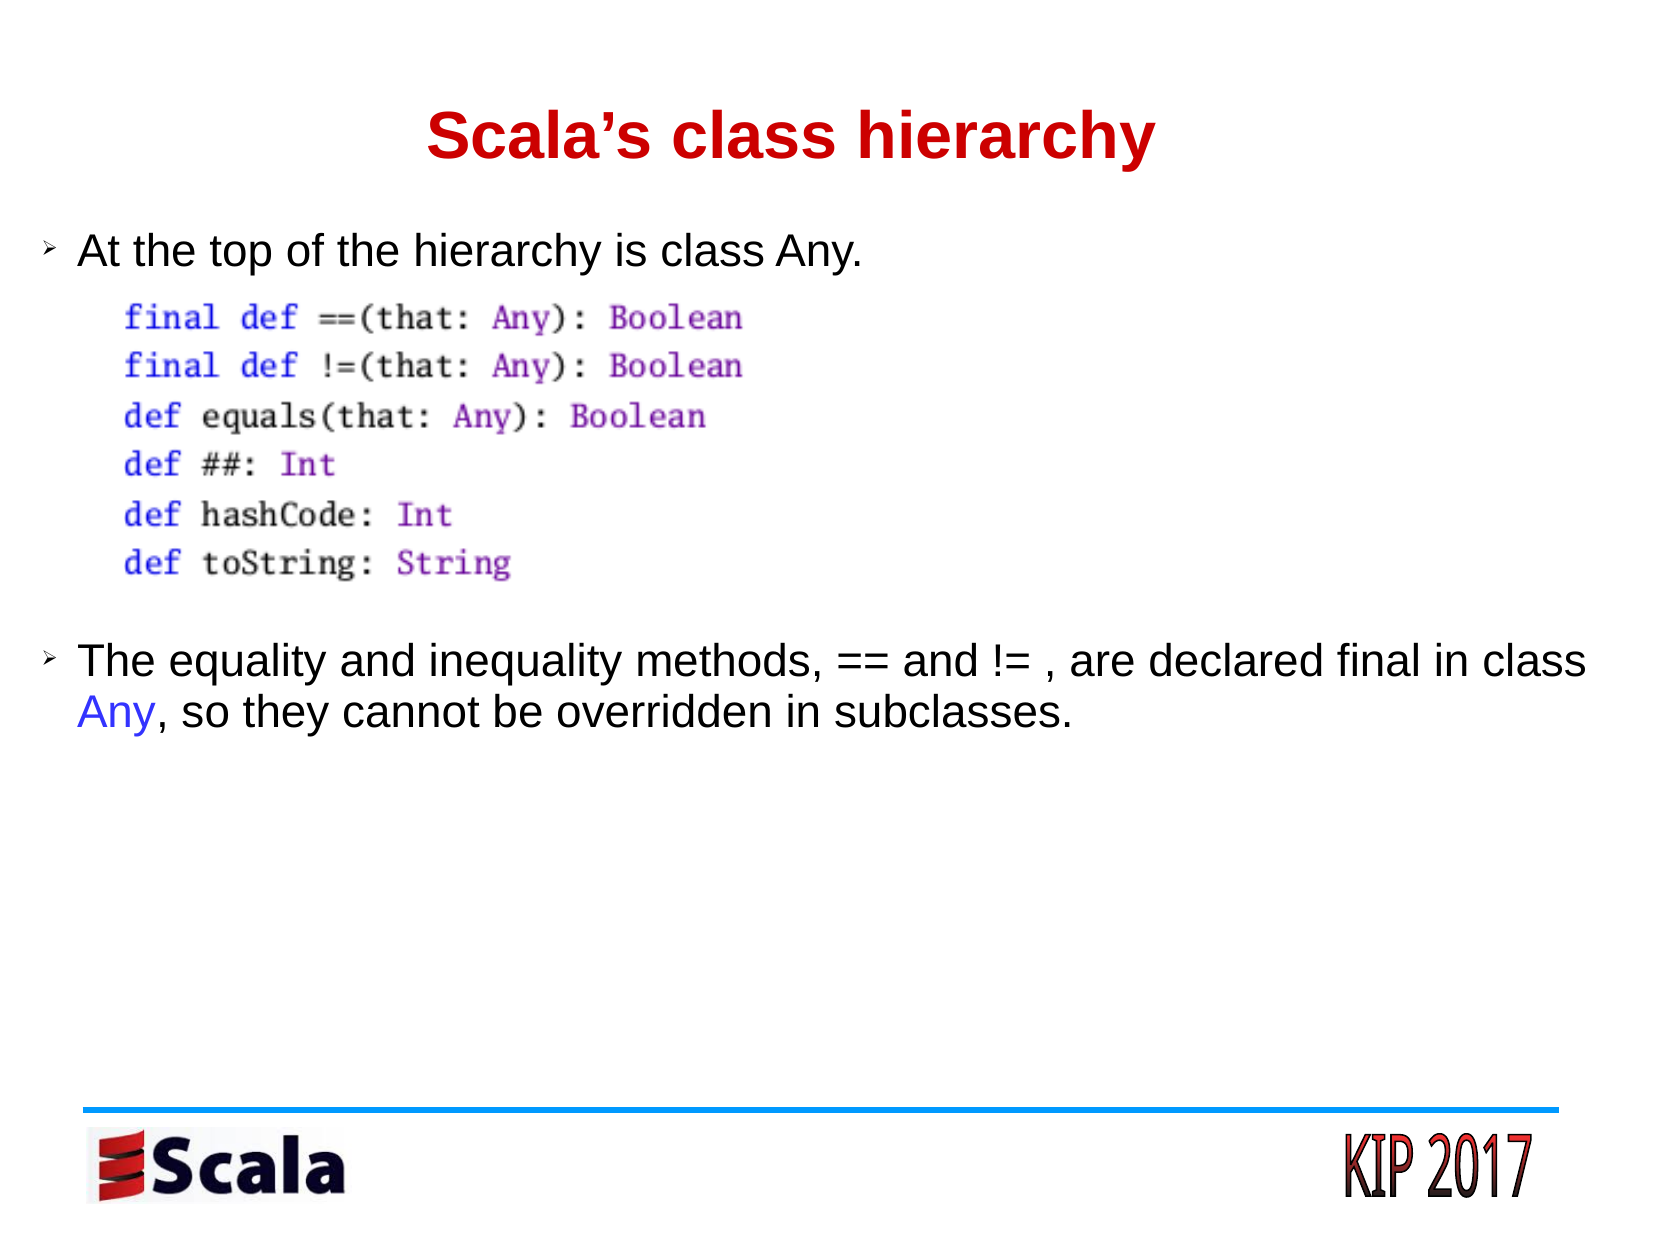

# Scala’s class hierarchy
At the top of the hierarchy is class Any.
The equality and inequality methods, == and != , are declared final in class Any, so they cannot be overridden in subclasses.